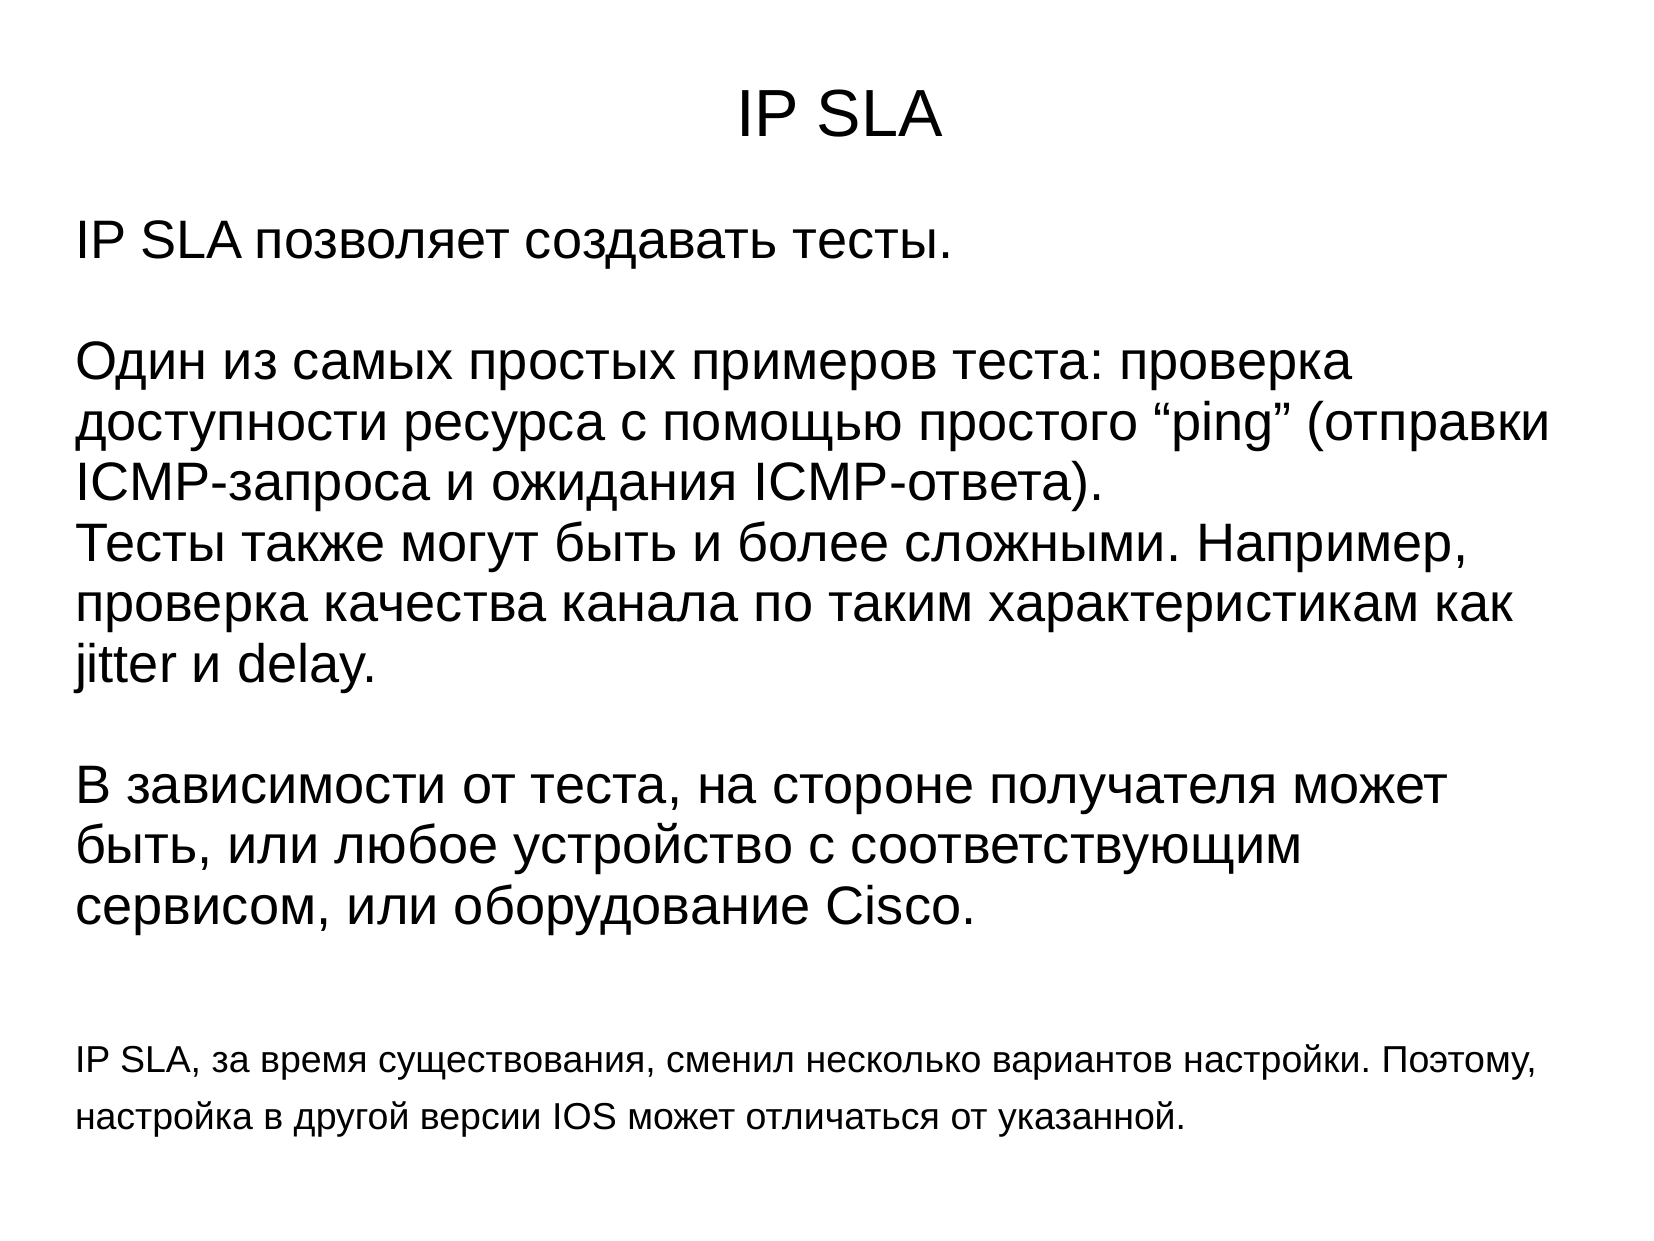

# IP SLA
IP SLA позволяет создавать тесты.
Один из самых простых примеров теста: проверка доступности ресурса с помощью простого “ping” (отправки ICMP-запроса и ожидания ICMP-ответа).
Тесты также могут быть и более сложными. Например, проверка качества канала по таким характеристикам как jitter и delay.
В зависимости от теста, на стороне получателя может быть, или любое устройство с соответствующим сервисом, или оборудование Cisco.
IP SLA, за время существования, сменил несколько вариантов настройки. Поэтому, настройка в другой версии IOS может отличаться от указанной.